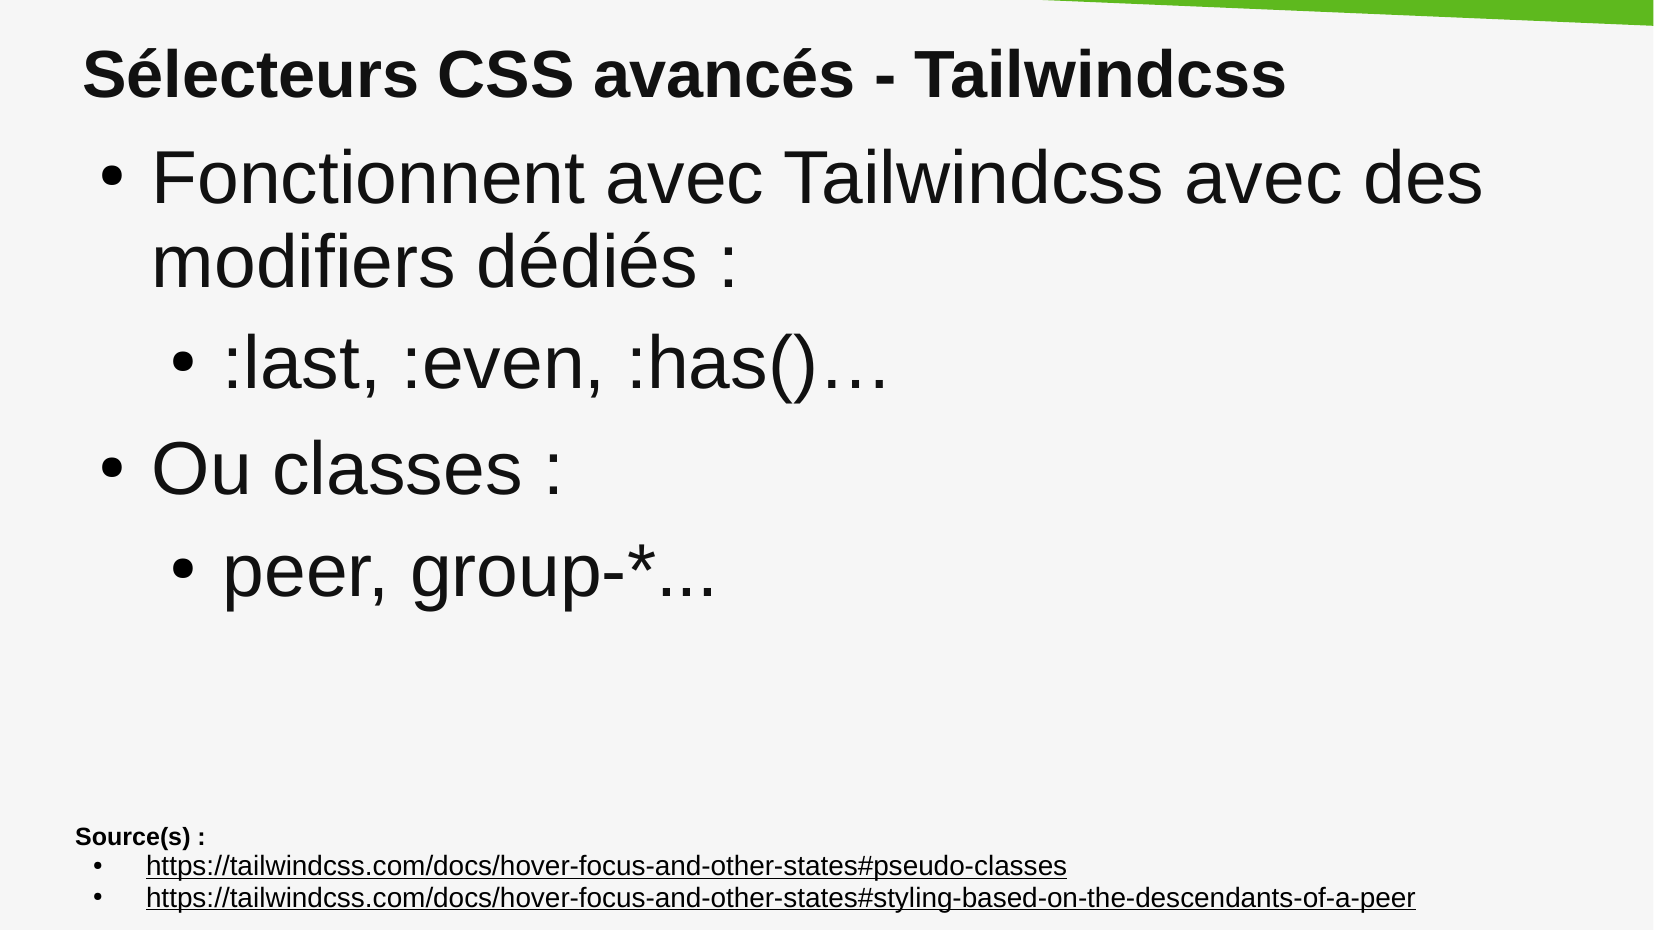

# Sélecteurs CSS avancés - Tailwindcss
Fonctionnent avec Tailwindcss avec des modifiers dédiés :
:last, :even, :has()…
Ou classes :
peer, group-*...
Source(s) :
https://tailwindcss.com/docs/hover-focus-and-other-states#pseudo-classes
https://tailwindcss.com/docs/hover-focus-and-other-states#styling-based-on-the-descendants-of-a-peer